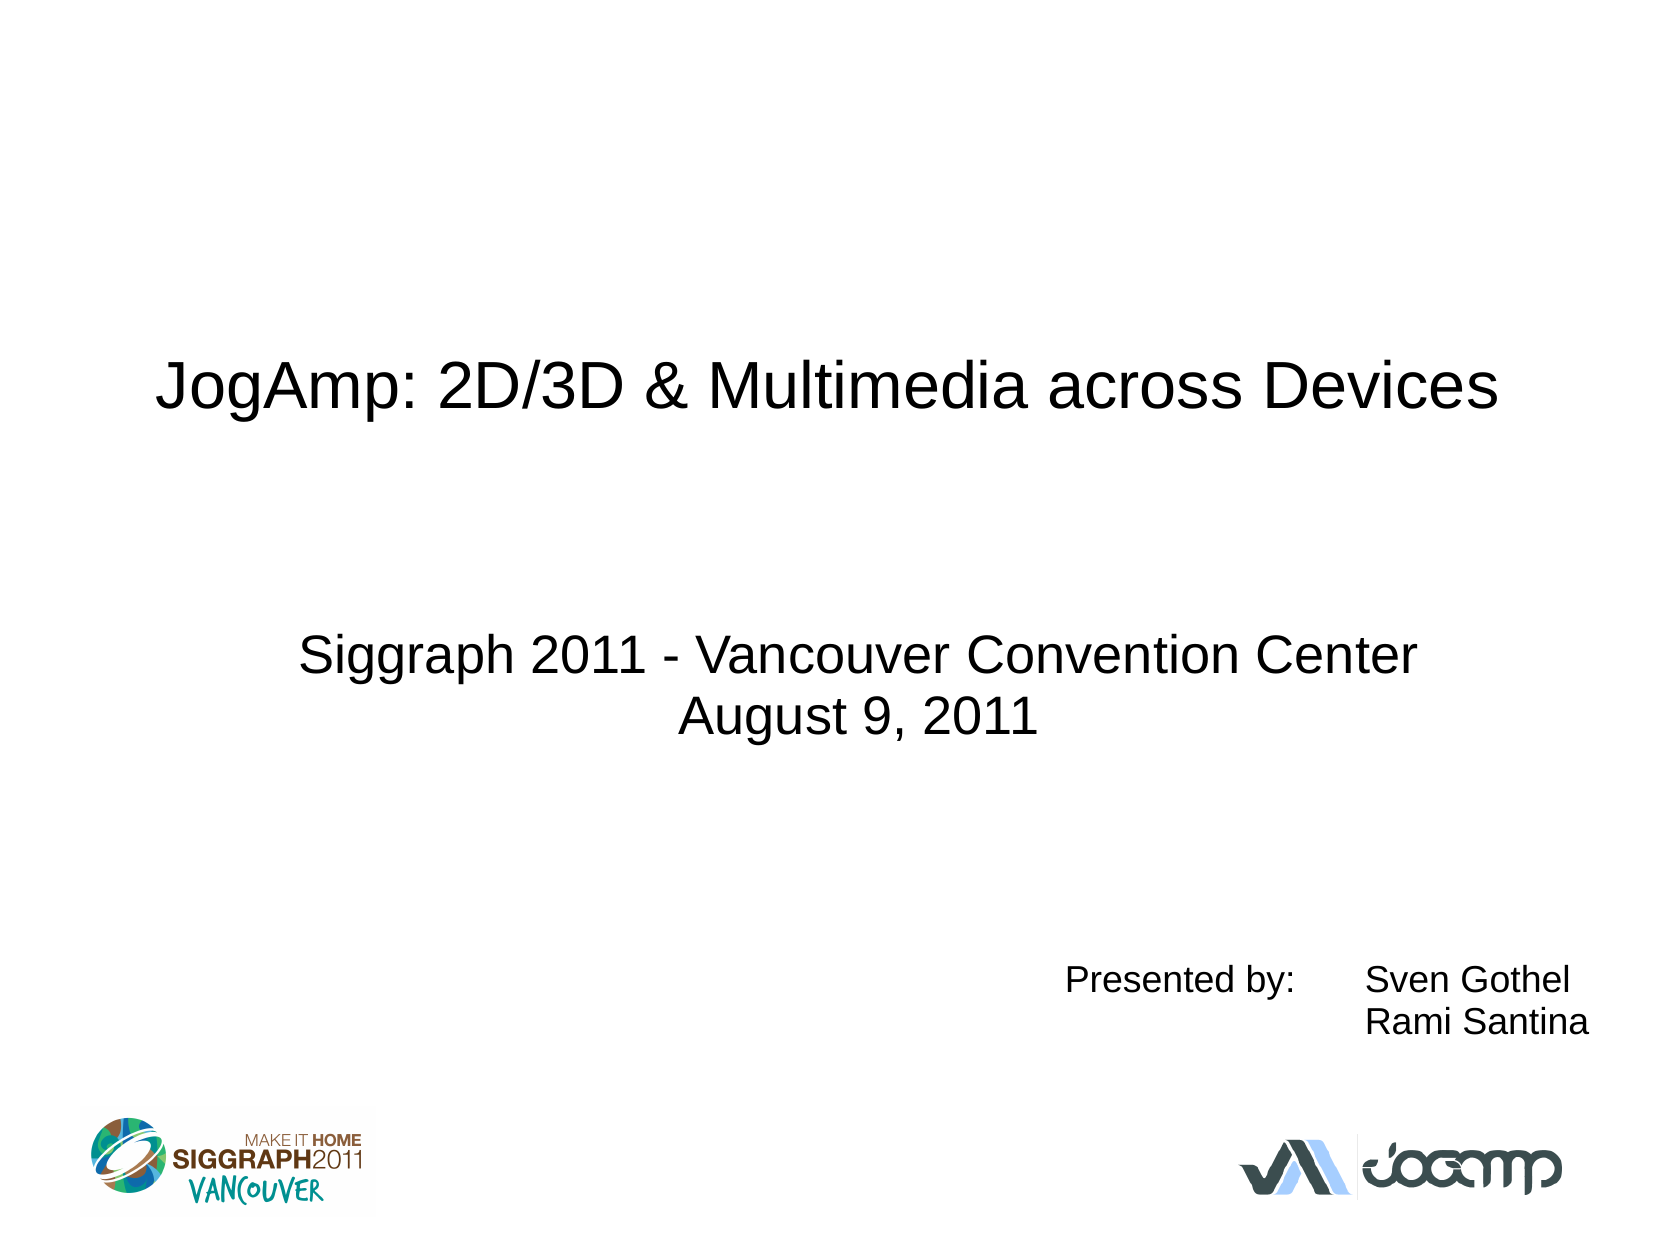

# JogAmp: 2D/3D & Multimedia across Devices
Siggraph 2011 - Vancouver Convention Center
August 9, 2011
Presented by: 	Sven Gothel
				Rami Santina